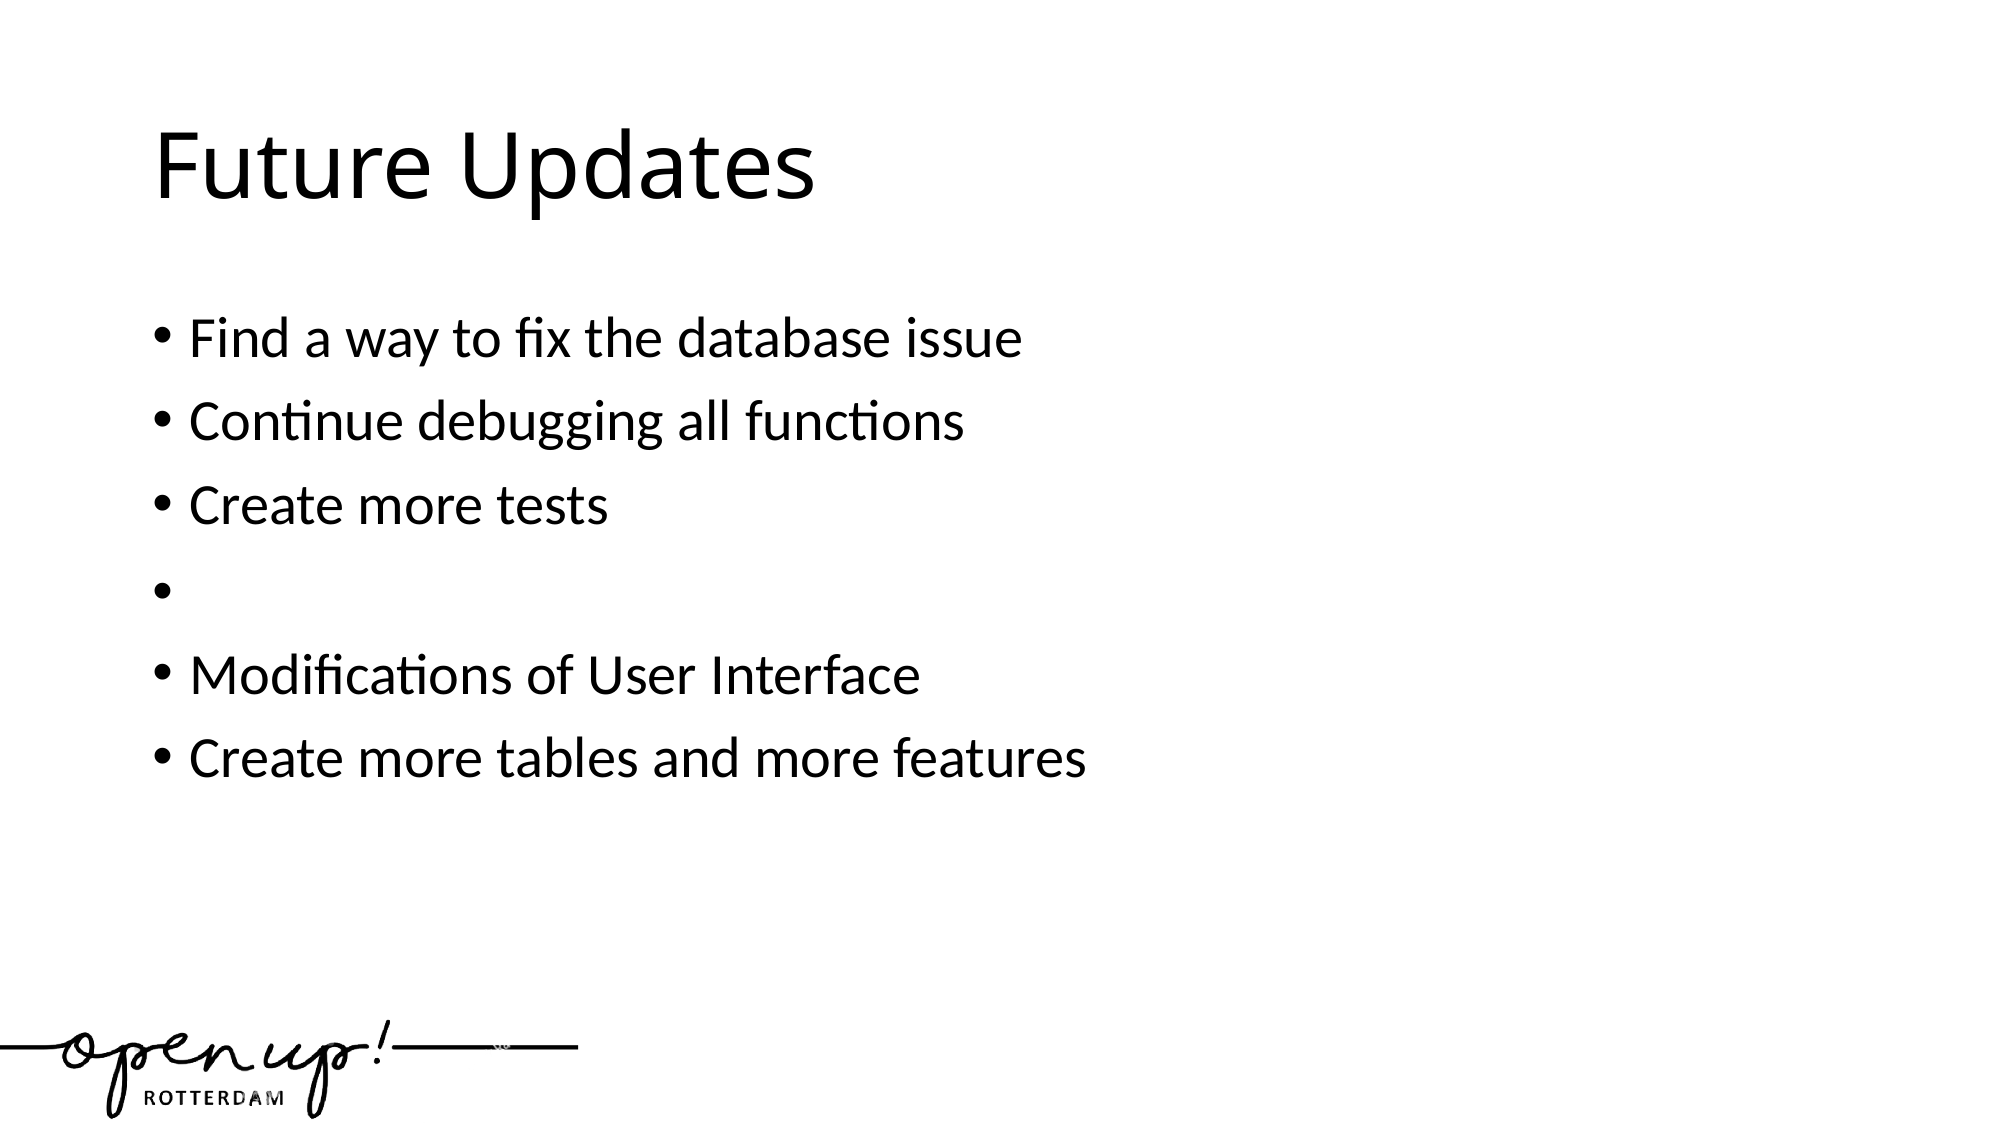

# Future Updates
Find a way to fix the database issue
Continue debugging all functions
Create more tests
Modifications of User Interface
Create more tables and more features